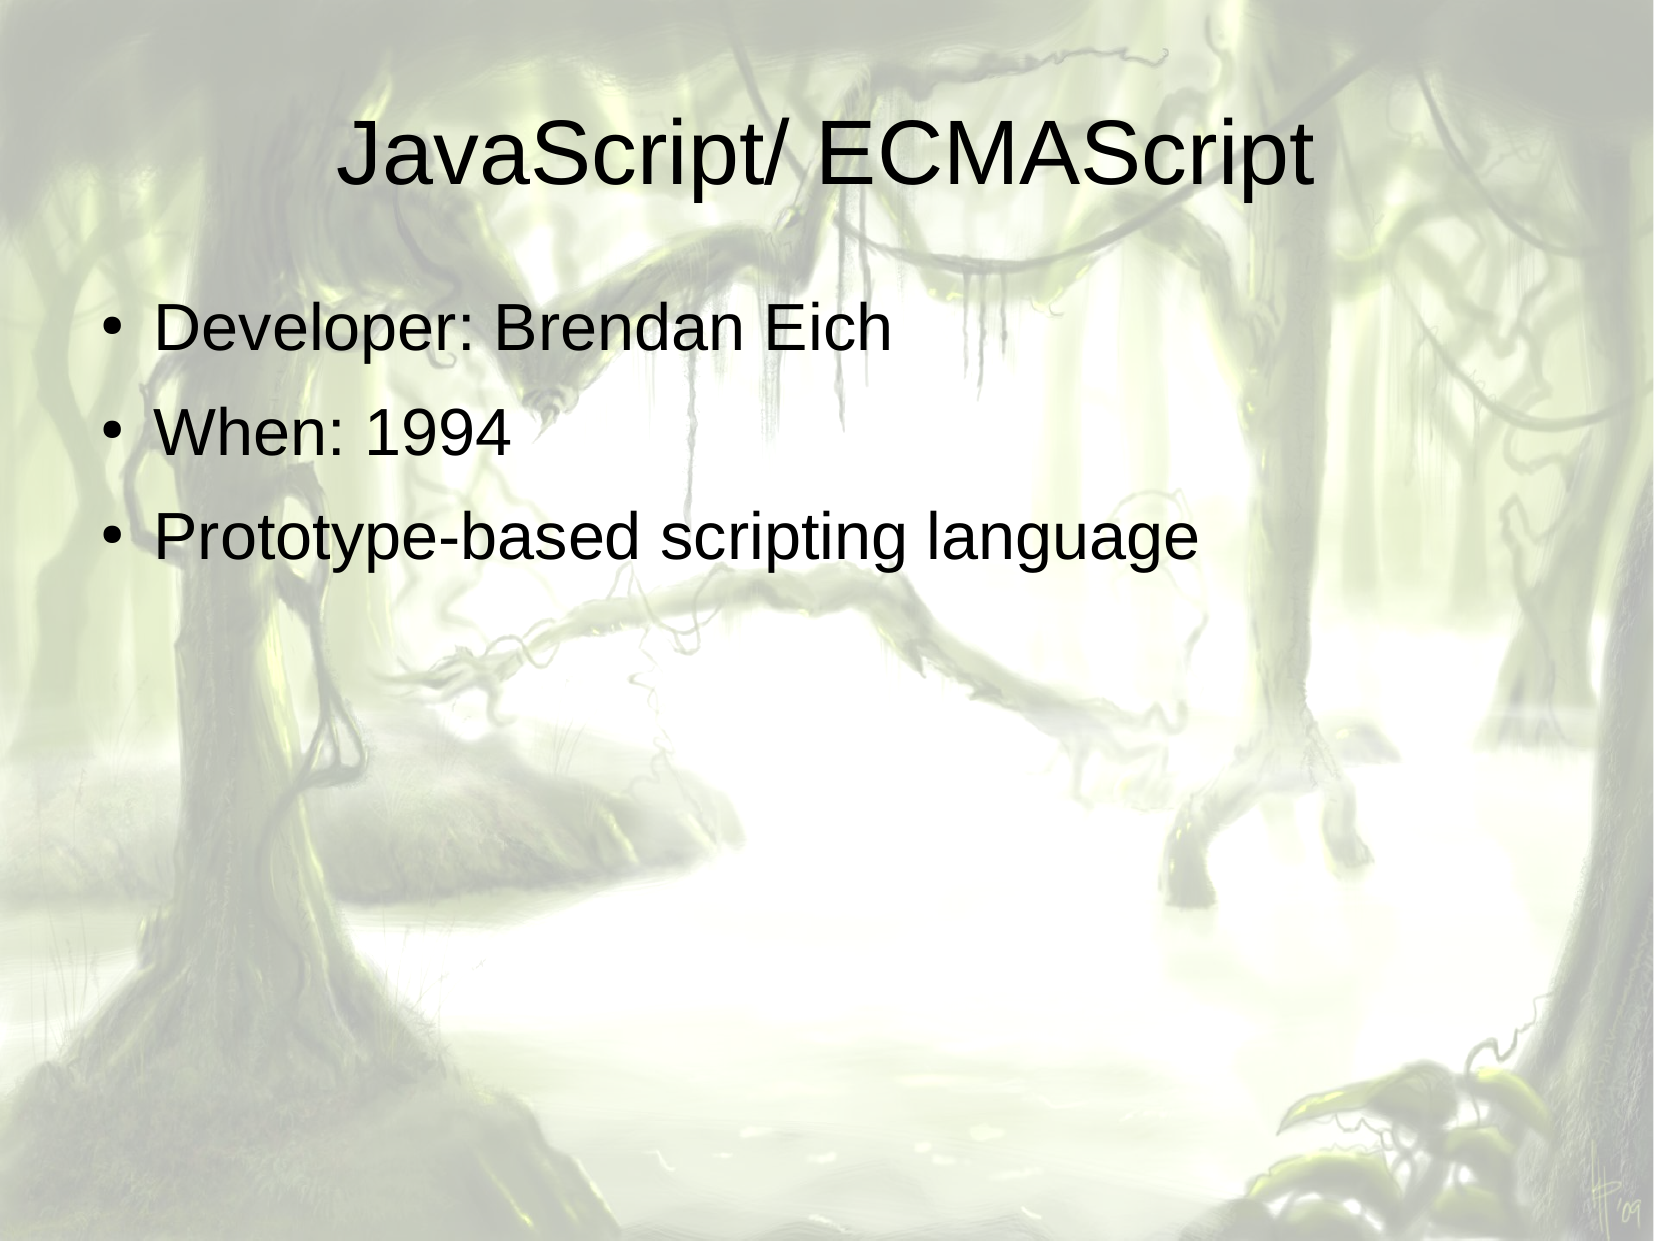

# JavaScript/ ECMAScript
Developer: Brendan Eich
When: 1994
Prototype-based scripting language